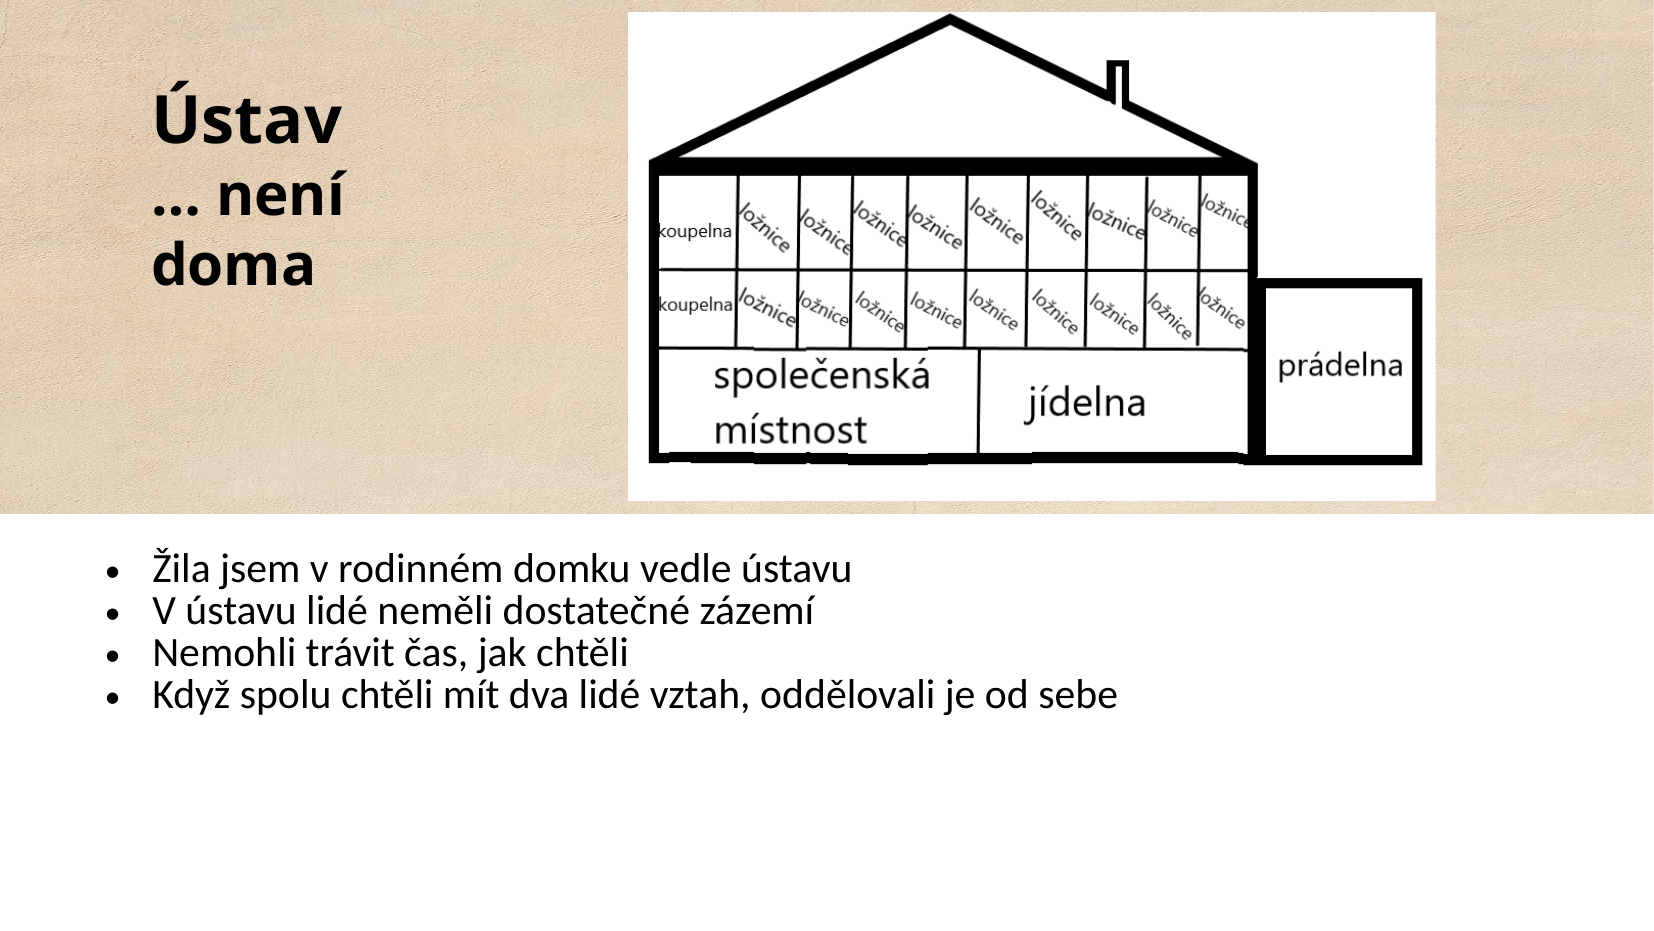

Ústav
… není doma
Žila jsem v rodinném domku vedle ústavu
V ústavu lidé neměli dostatečné zázemí
Nemohli trávit čas, jak chtěli
Když spolu chtěli mít dva lidé vztah, oddělovali je od sebe